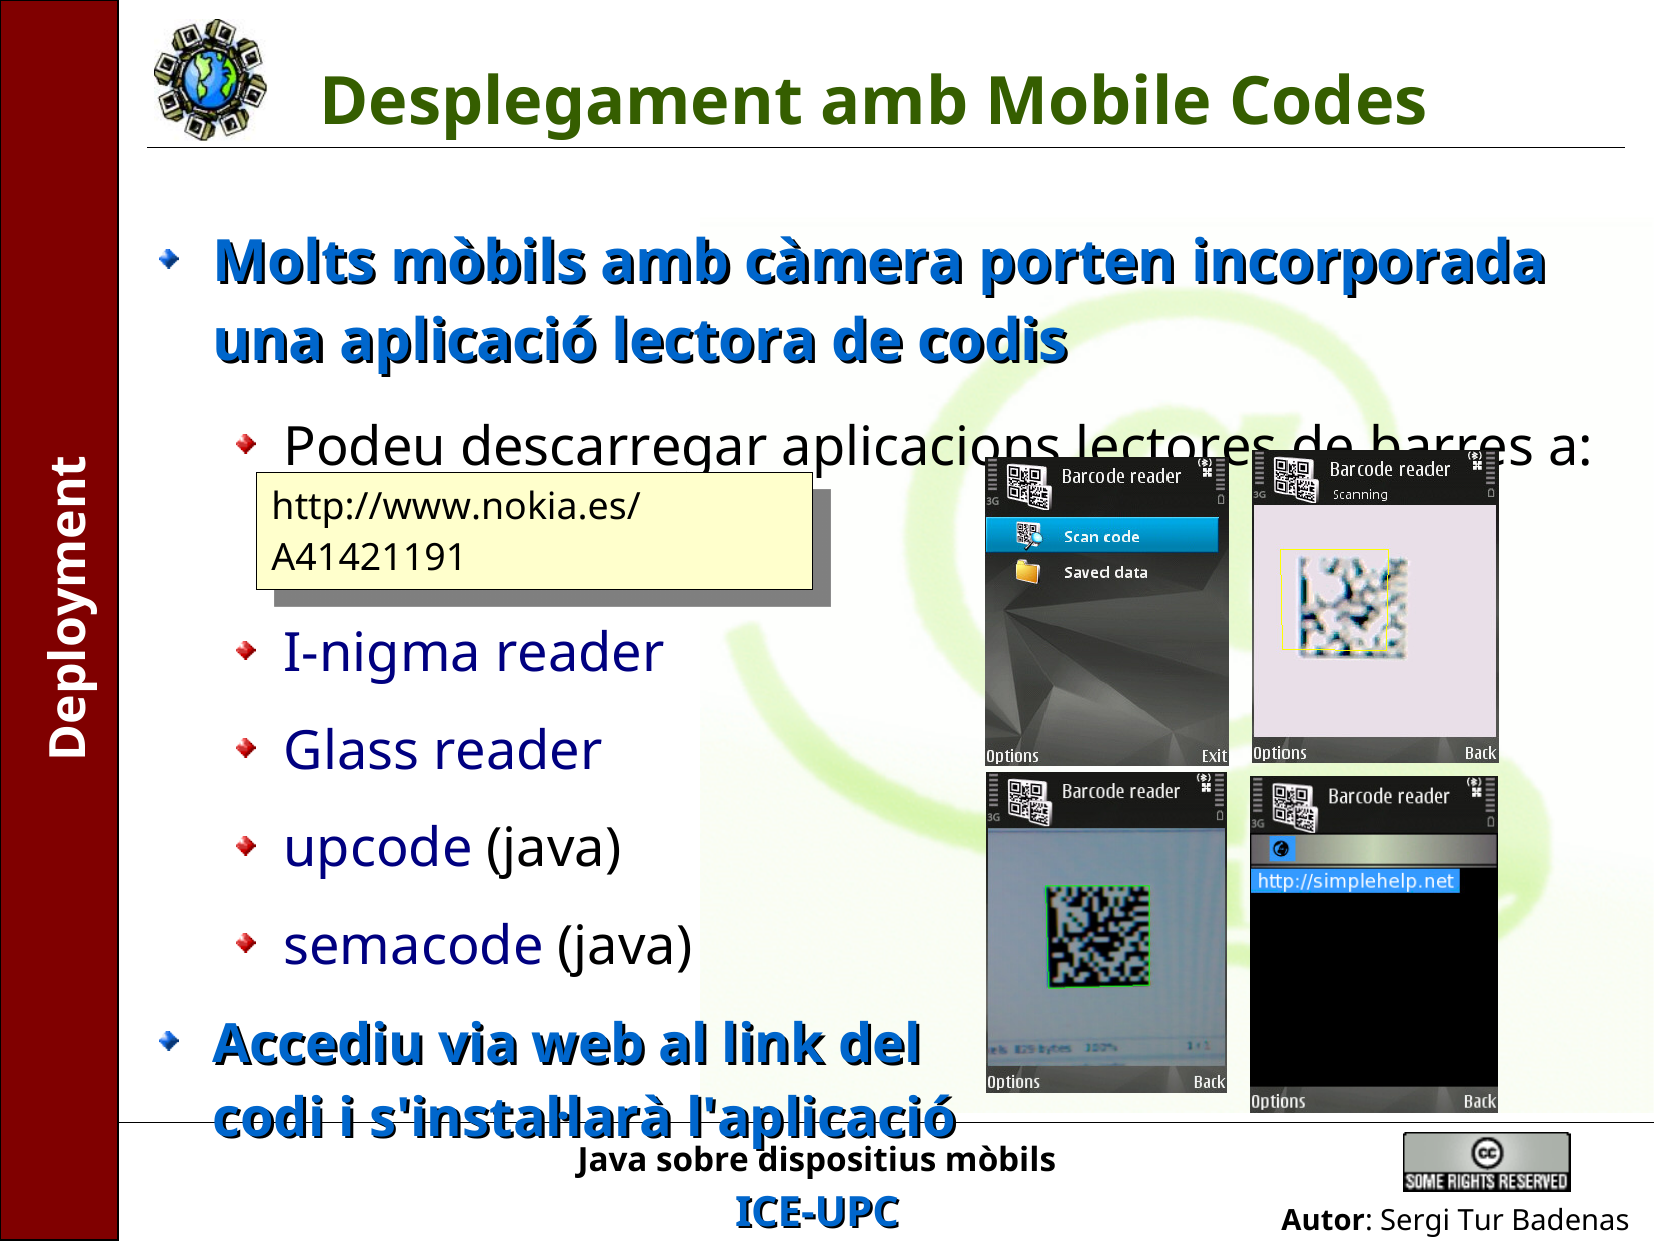

# Desplegament amb Mobile Codes
Molts mòbils amb càmera porten incorporada una aplicació lectora de codis
Podeu descarregar aplicacions lectores de barres a:
I-nigma reader
Glass reader
upcode (java)
semacode (java)
Accediu via web al link del codi i s'instal·larà l'aplicació
http://www.nokia.es/A41421191